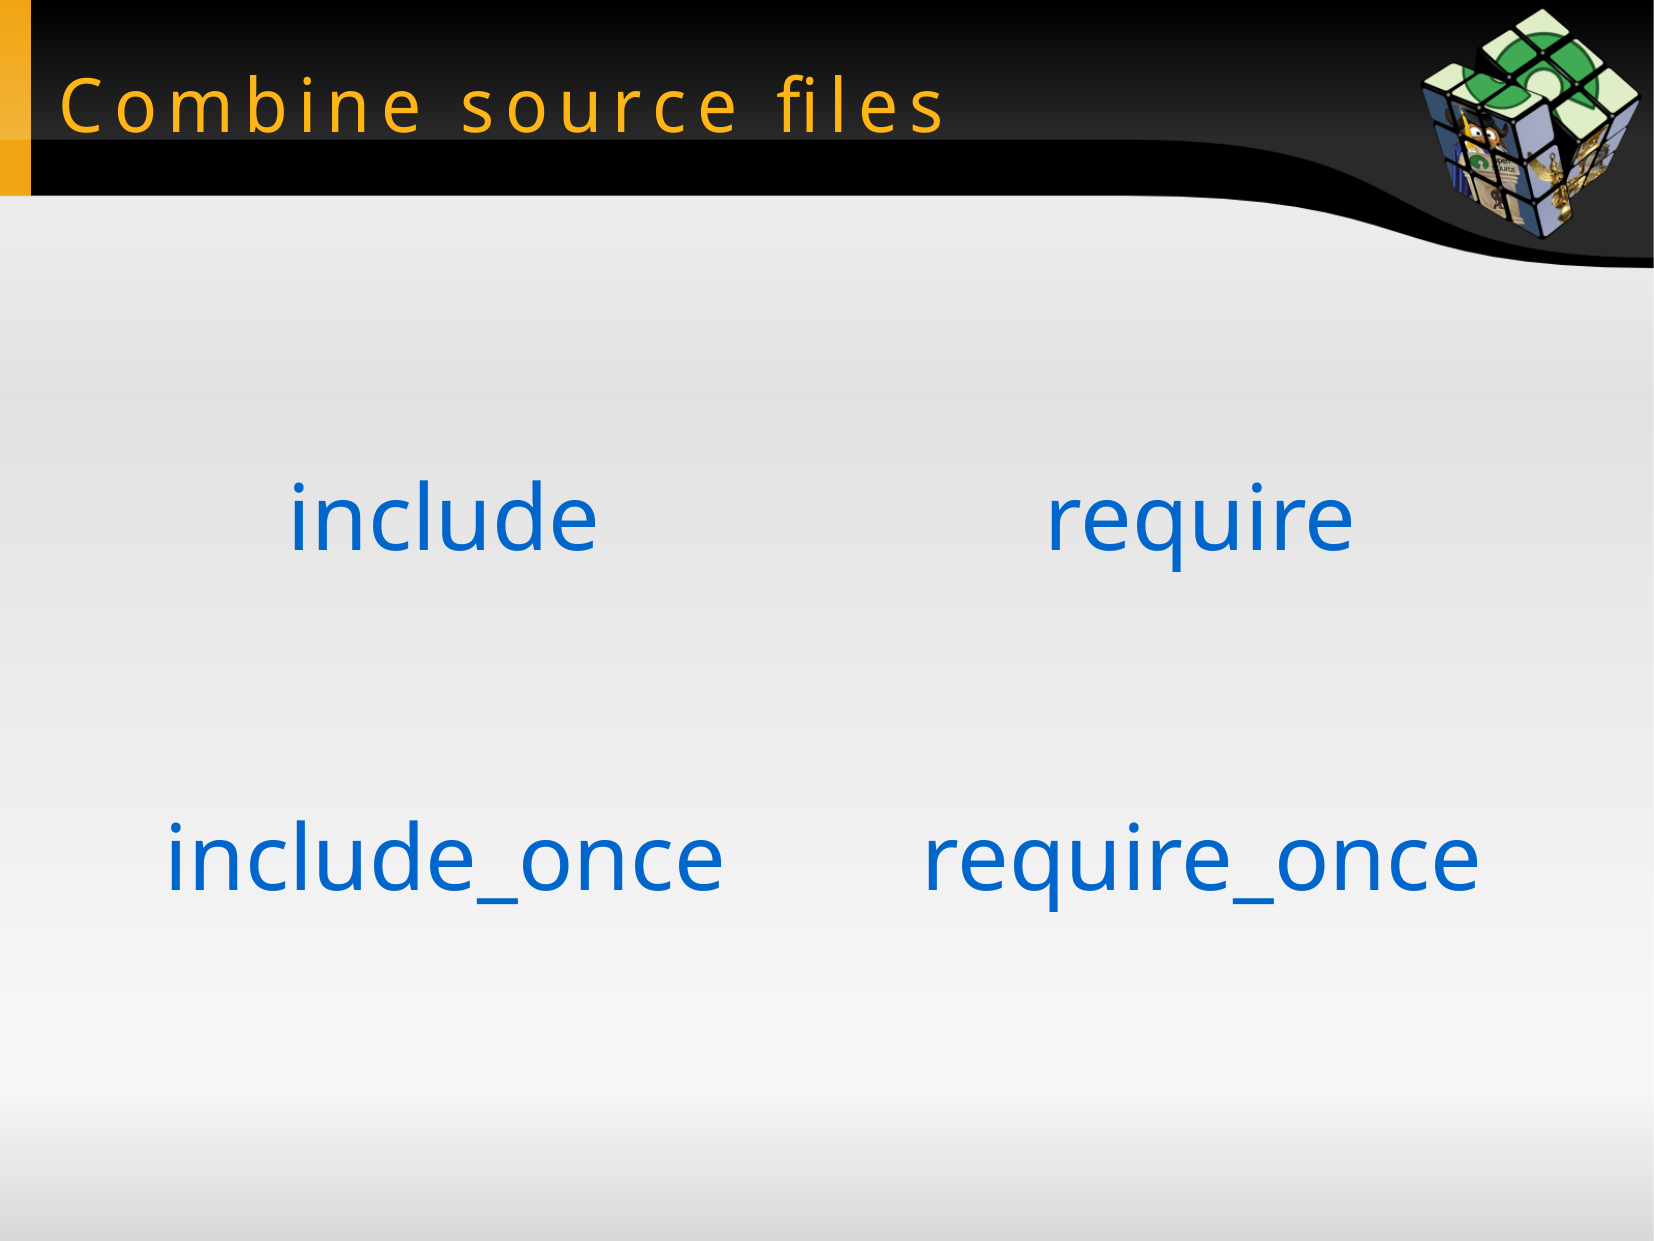

# Combine source files
include
require
include_once
require_once